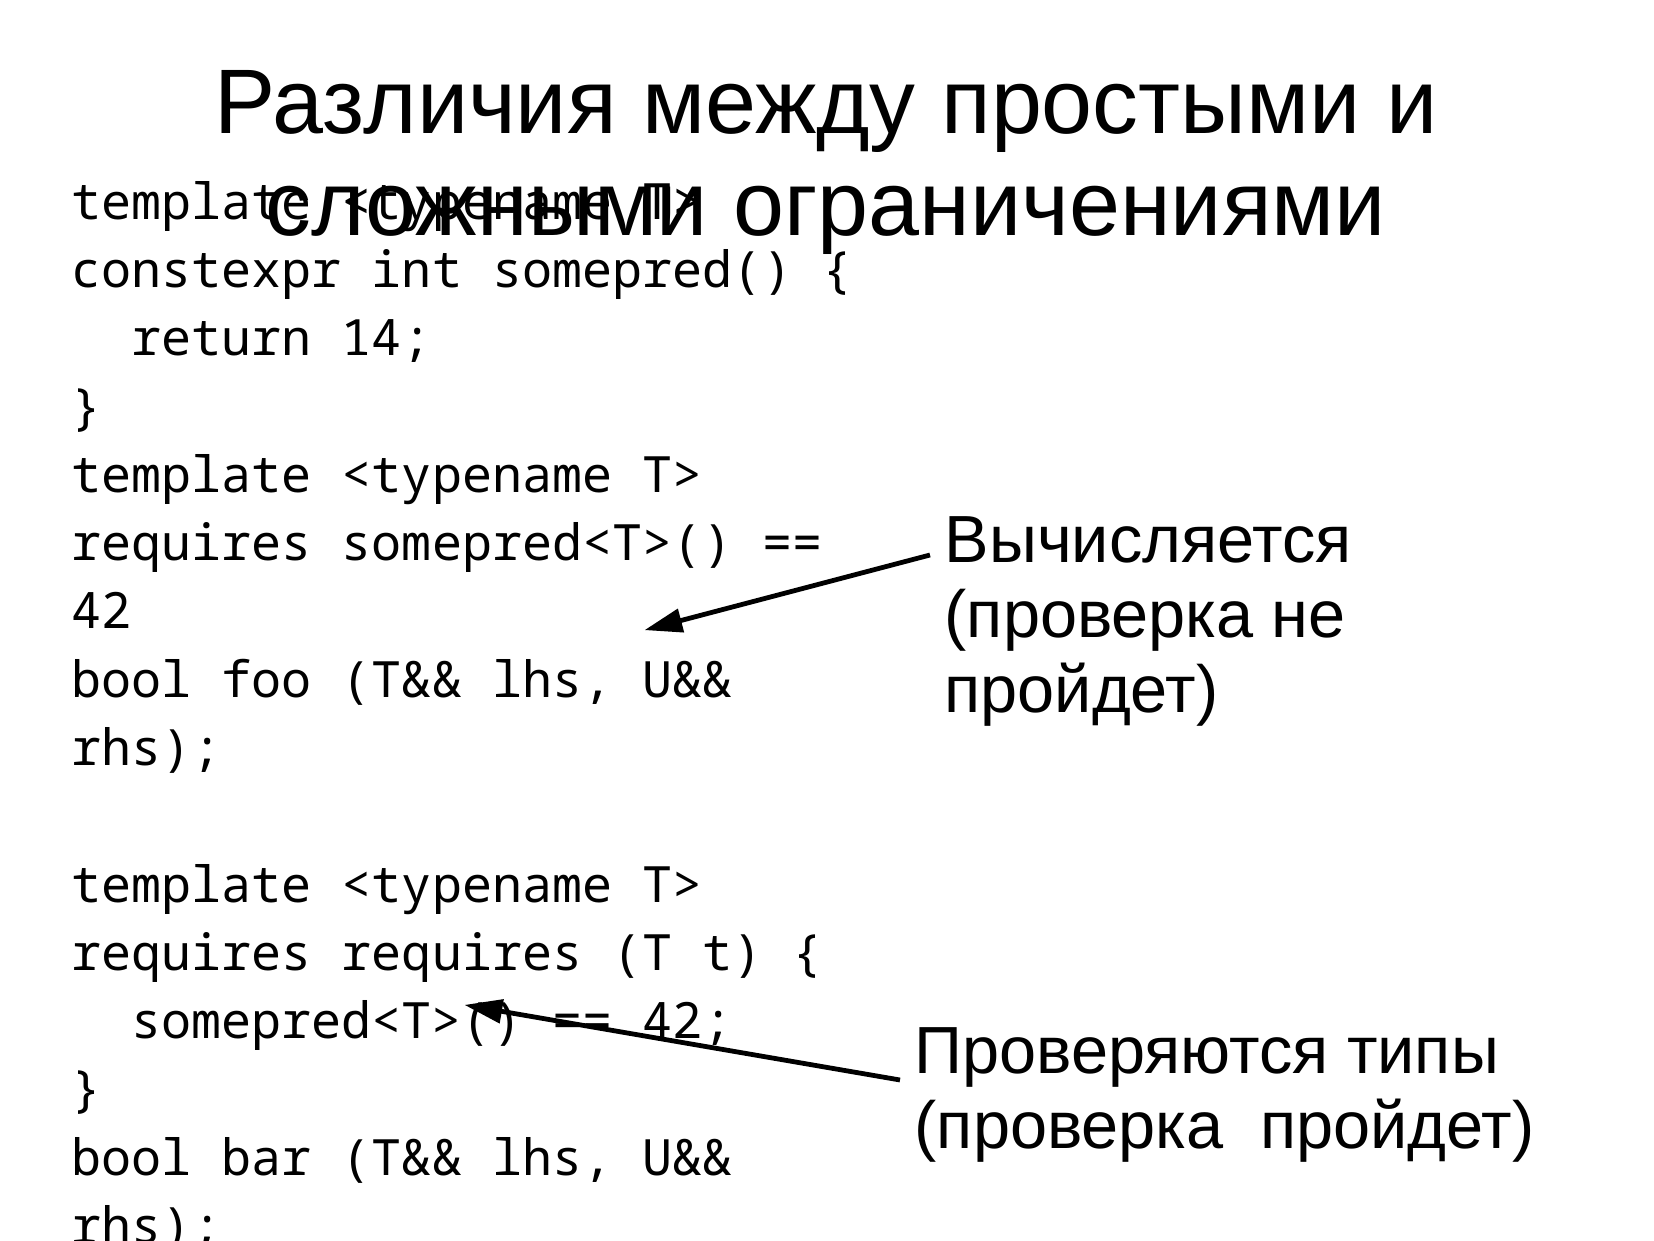

# Различия между простыми и сложными ограничениями
template <typename T>
constexpr int somepred() {
 return 14;
}
template <typename T>
requires somepred<T>() == 42
bool foo (T&& lhs, U&& rhs);
template <typename T>
requires requires (T t) {
 somepred<T>() == 42;
}
bool bar (T&& lhs, U&& rhs);
Вычисляется
(проверка не пройдет)
Проверяются типы
(проверка пройдет)